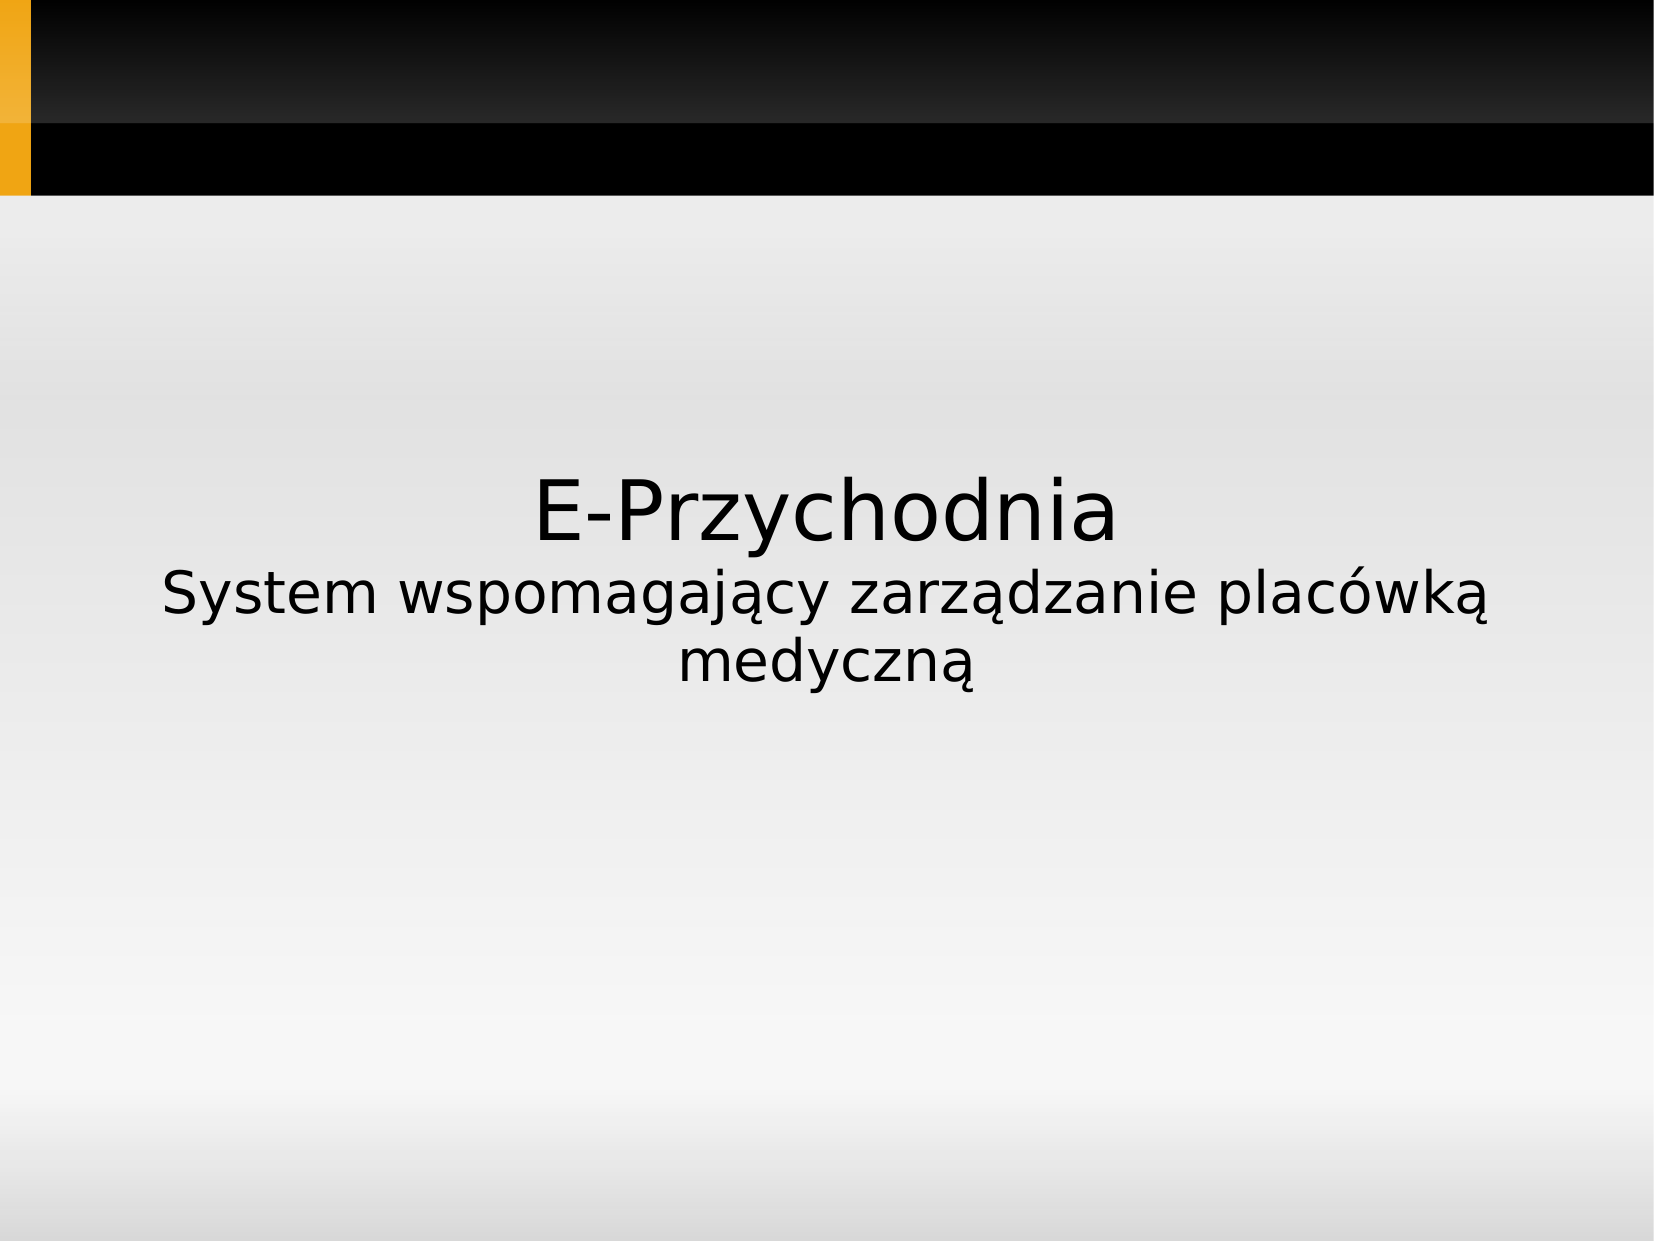

# E-Przychodnia
System wspomagający zarządzanie placówką medyczną